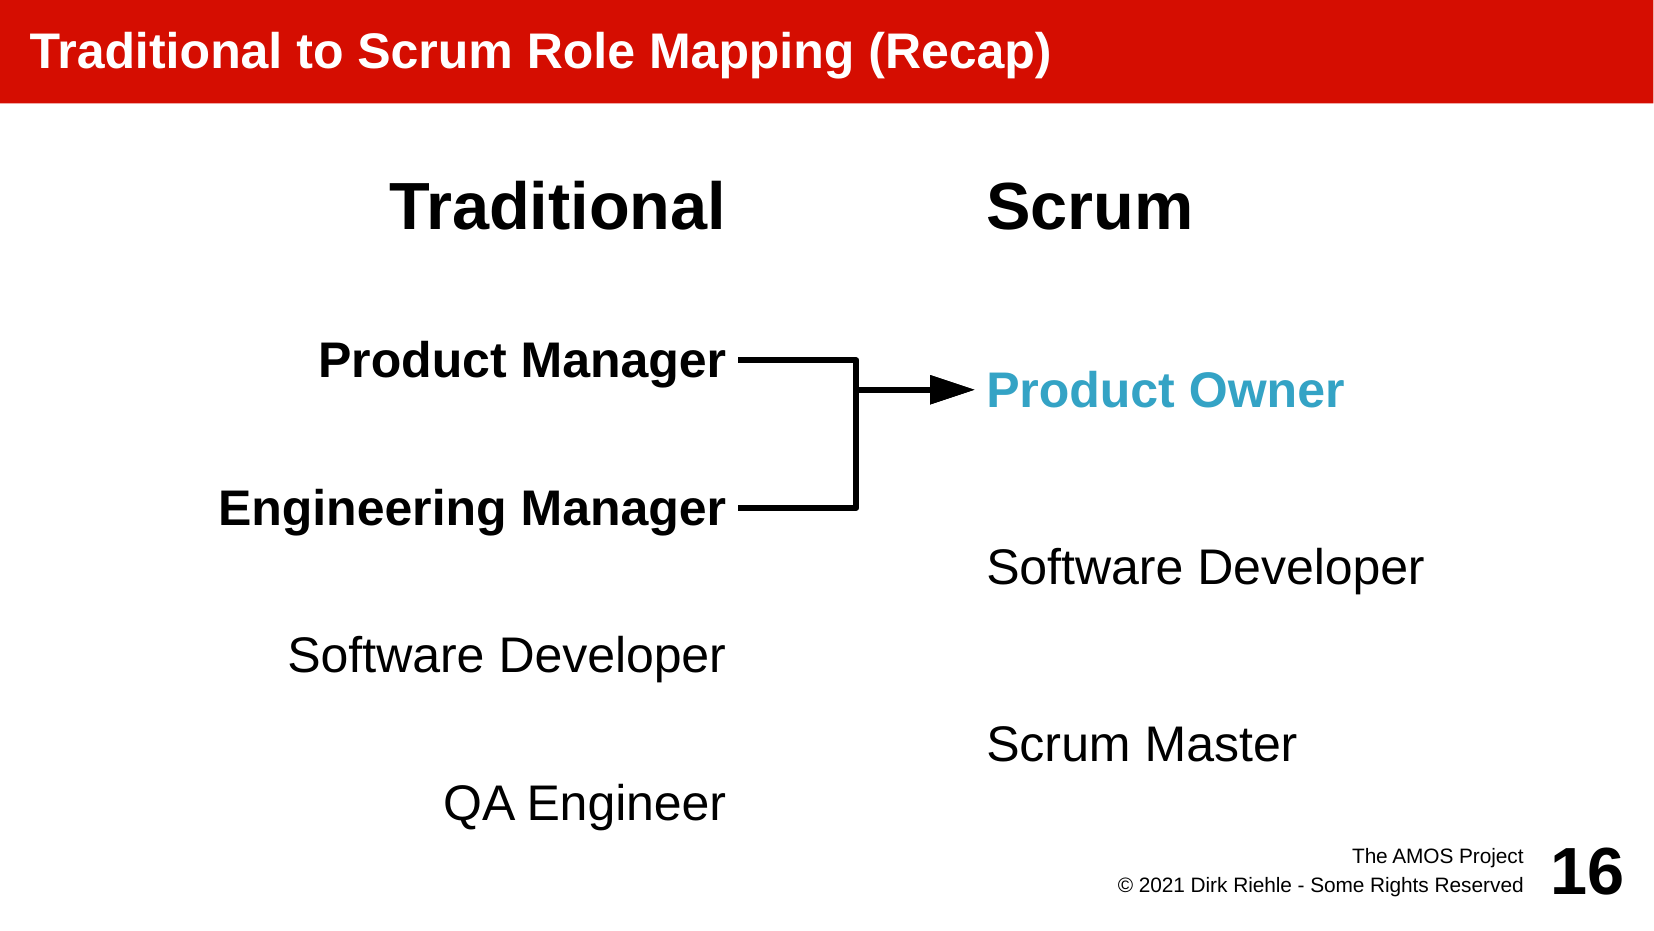

# Traditional to Scrum Role Mapping (Recap)
Traditional
Scrum
Product Manager
Product Owner
Engineering Manager
Software Developer
Software Developer
Scrum Master
QA Engineer
The AMOS Project
16
© 2021 Dirk Riehle - Some Rights Reserved